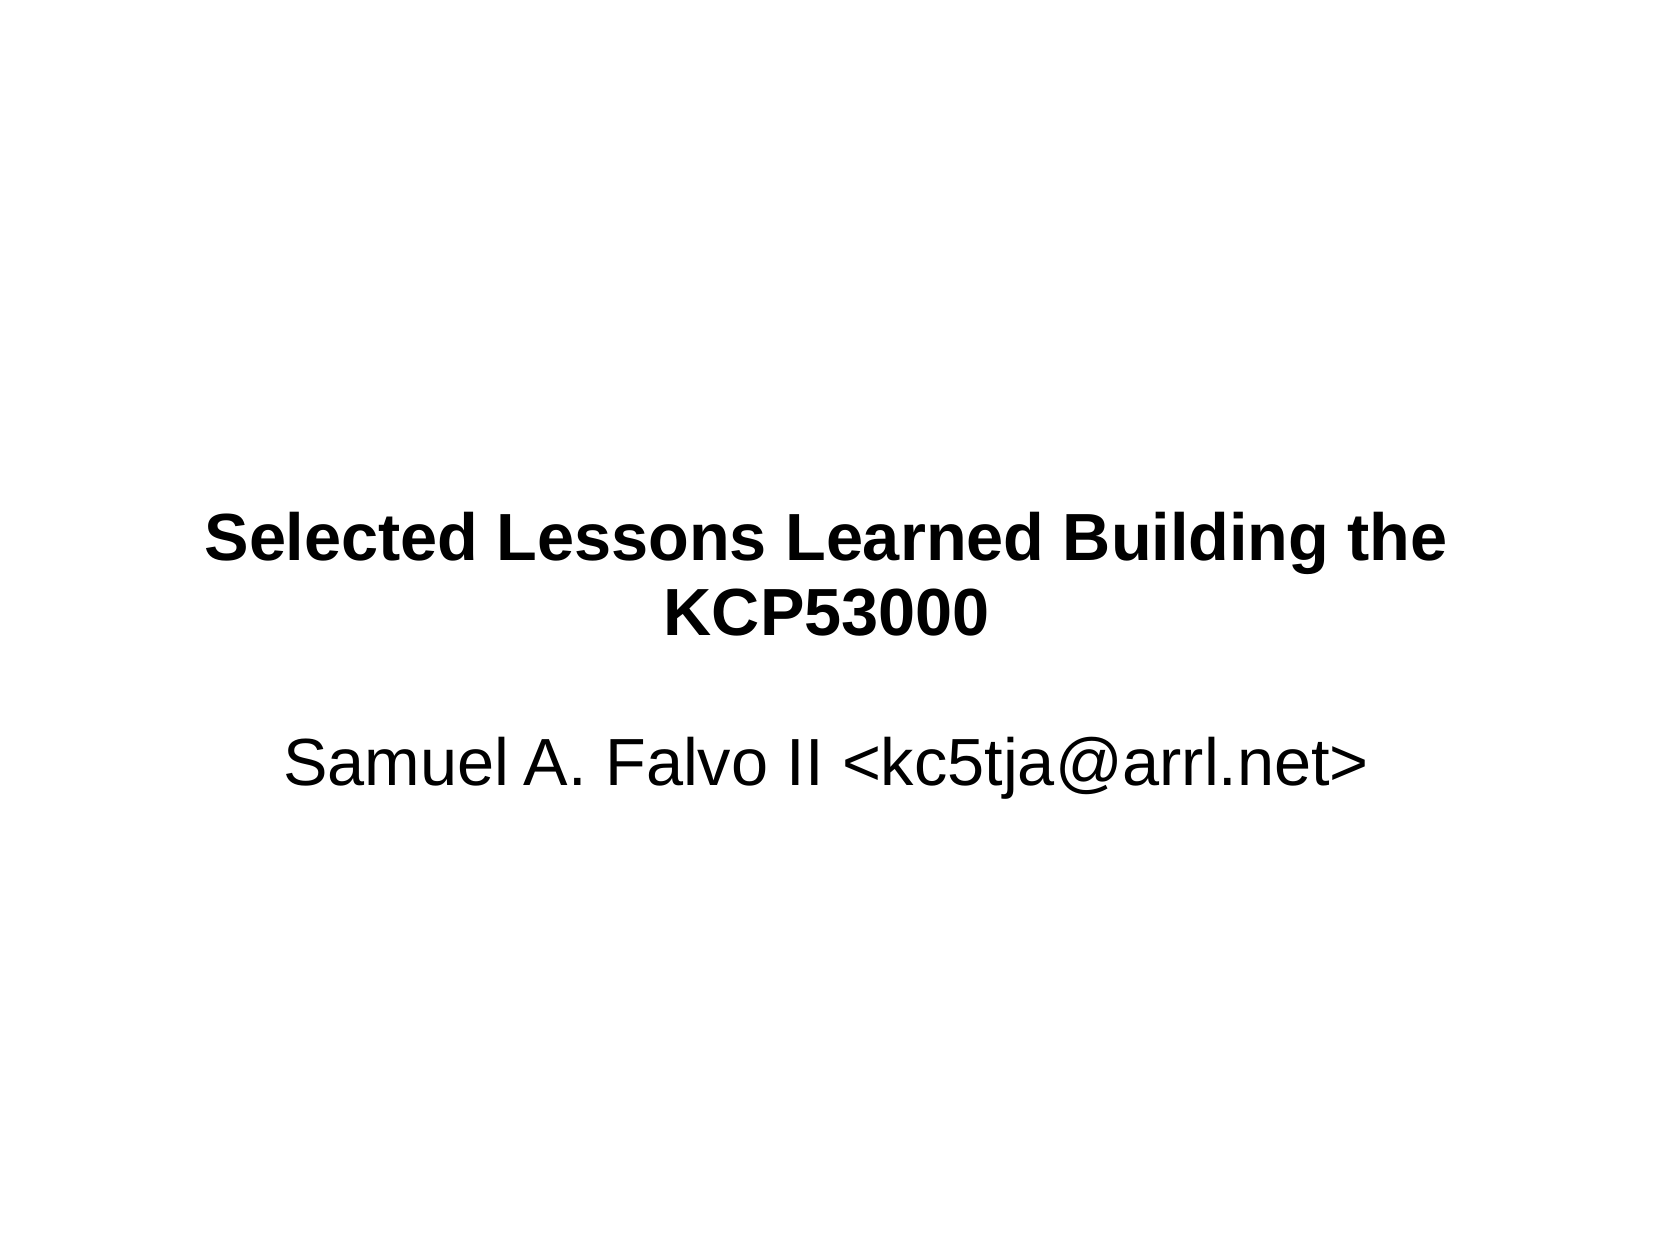

#
Selected Lessons Learned Building the KCP53000
Samuel A. Falvo II <kc5tja@arrl.net>